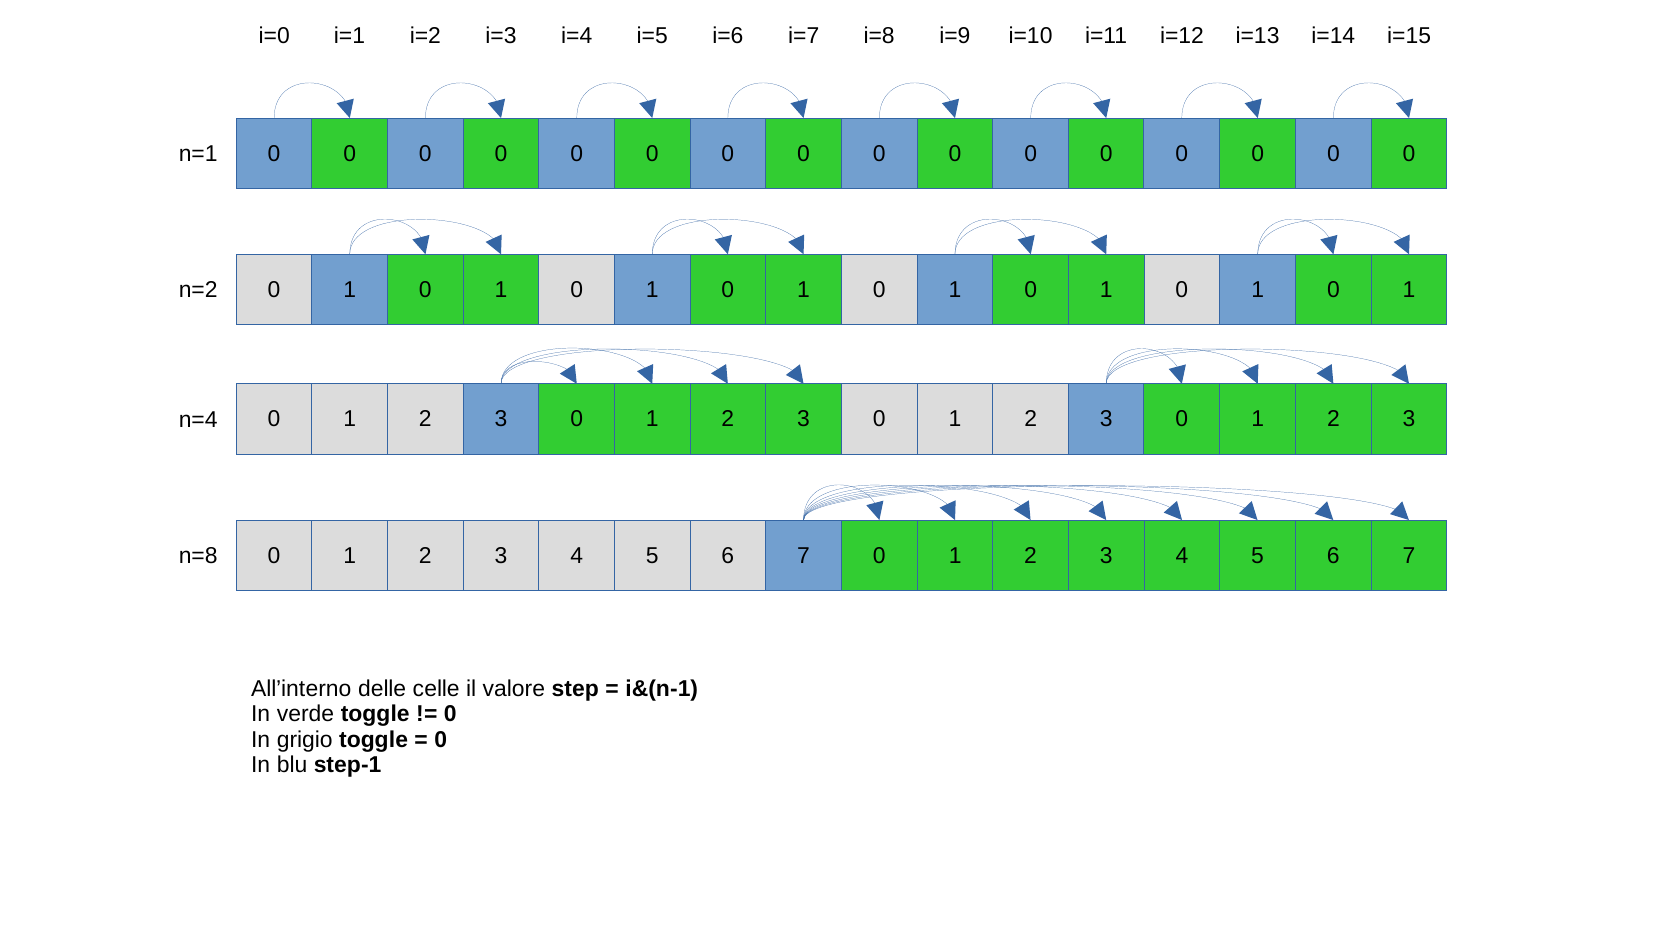

i=0
i=1
i=2
i=3
i=4
i=5
i=6
i=7
i=8
i=9
i=10
i=11
i=12
i=13
i=14
i=15
0
0
0
0
0
0
0
0
0
0
0
0
0
0
0
0
n=1
0
1
0
1
0
1
0
1
0
1
0
1
0
1
0
1
n=2
0
1
2
3
0
1
2
3
0
1
2
3
0
1
2
3
n=4
0
1
2
3
4
5
6
7
0
1
2
3
4
5
6
7
n=8
All’interno delle celle il valore step = i&(n-1)
In verde toggle != 0
In grigio toggle = 0
In blu step-1